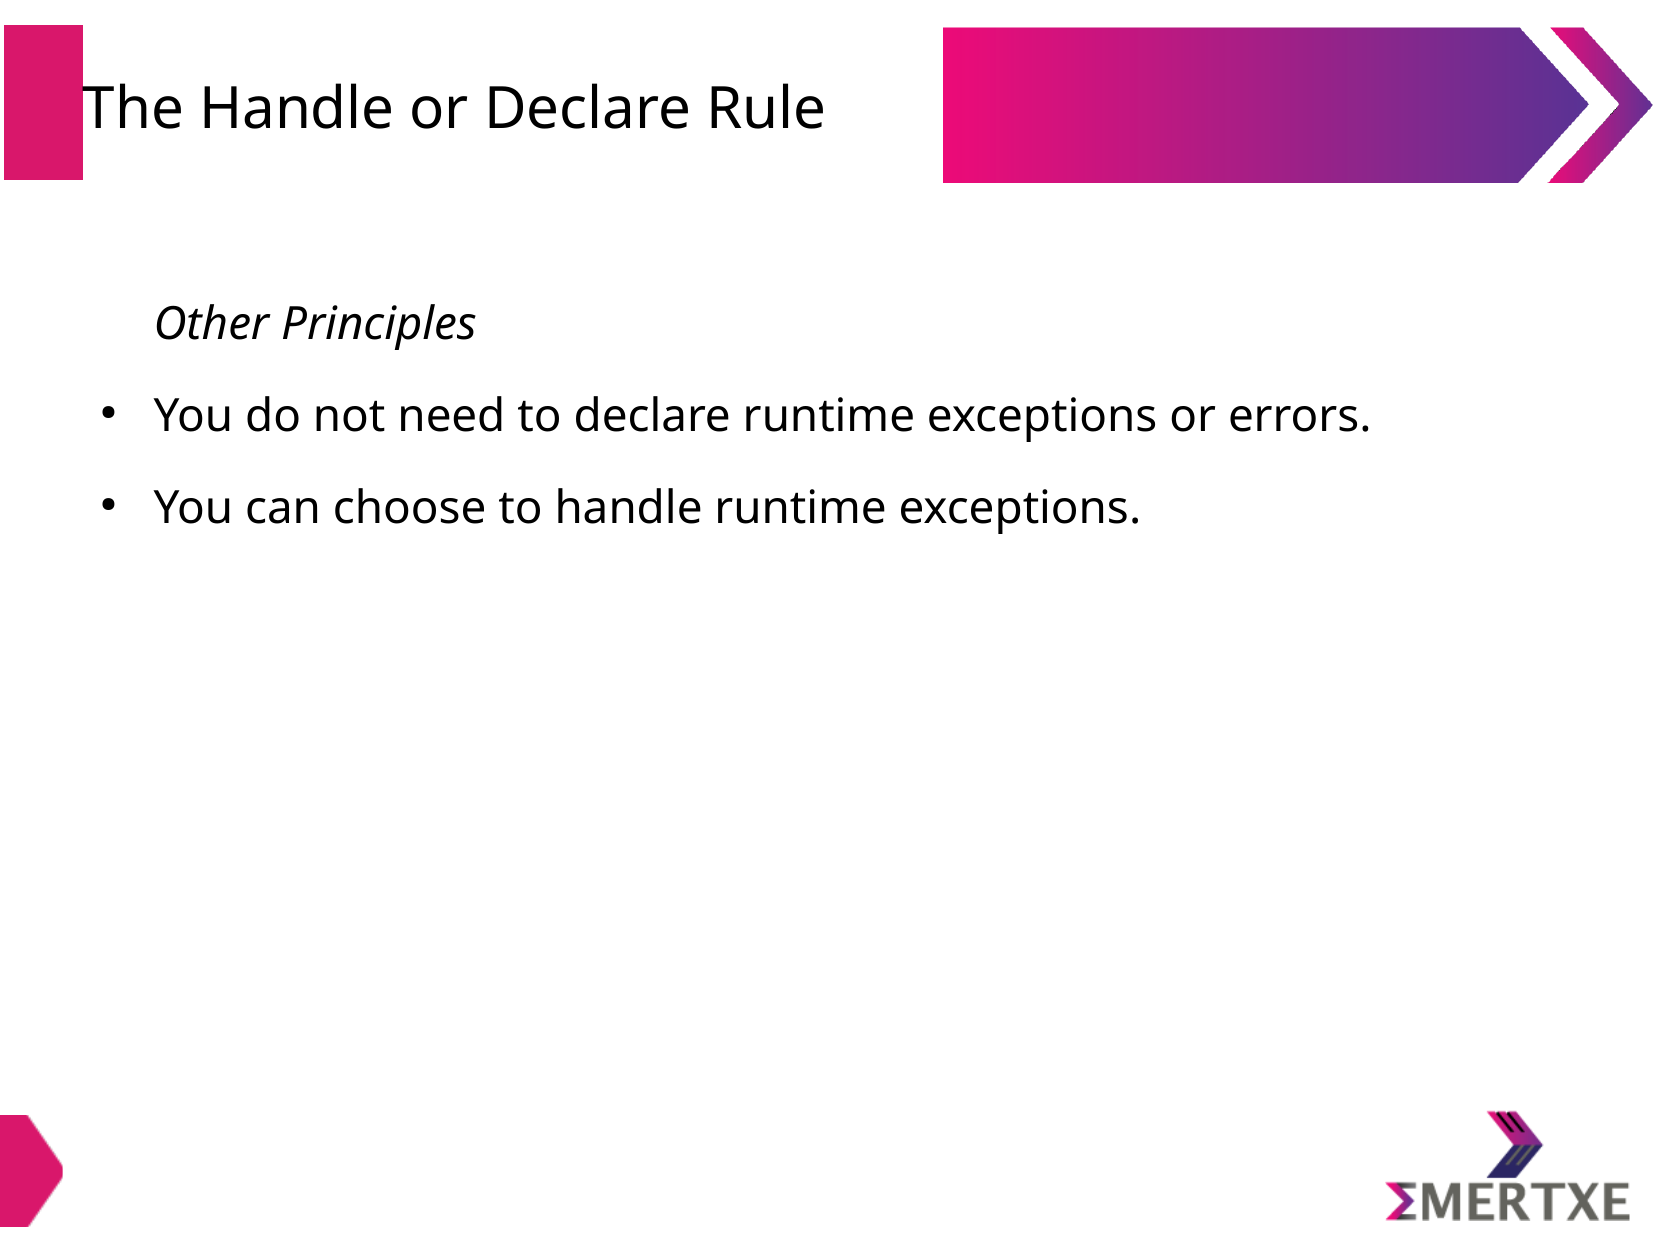

# The Handle or Declare Rule
Other Principles
You do not need to declare runtime exceptions or errors.
You can choose to handle runtime exceptions.